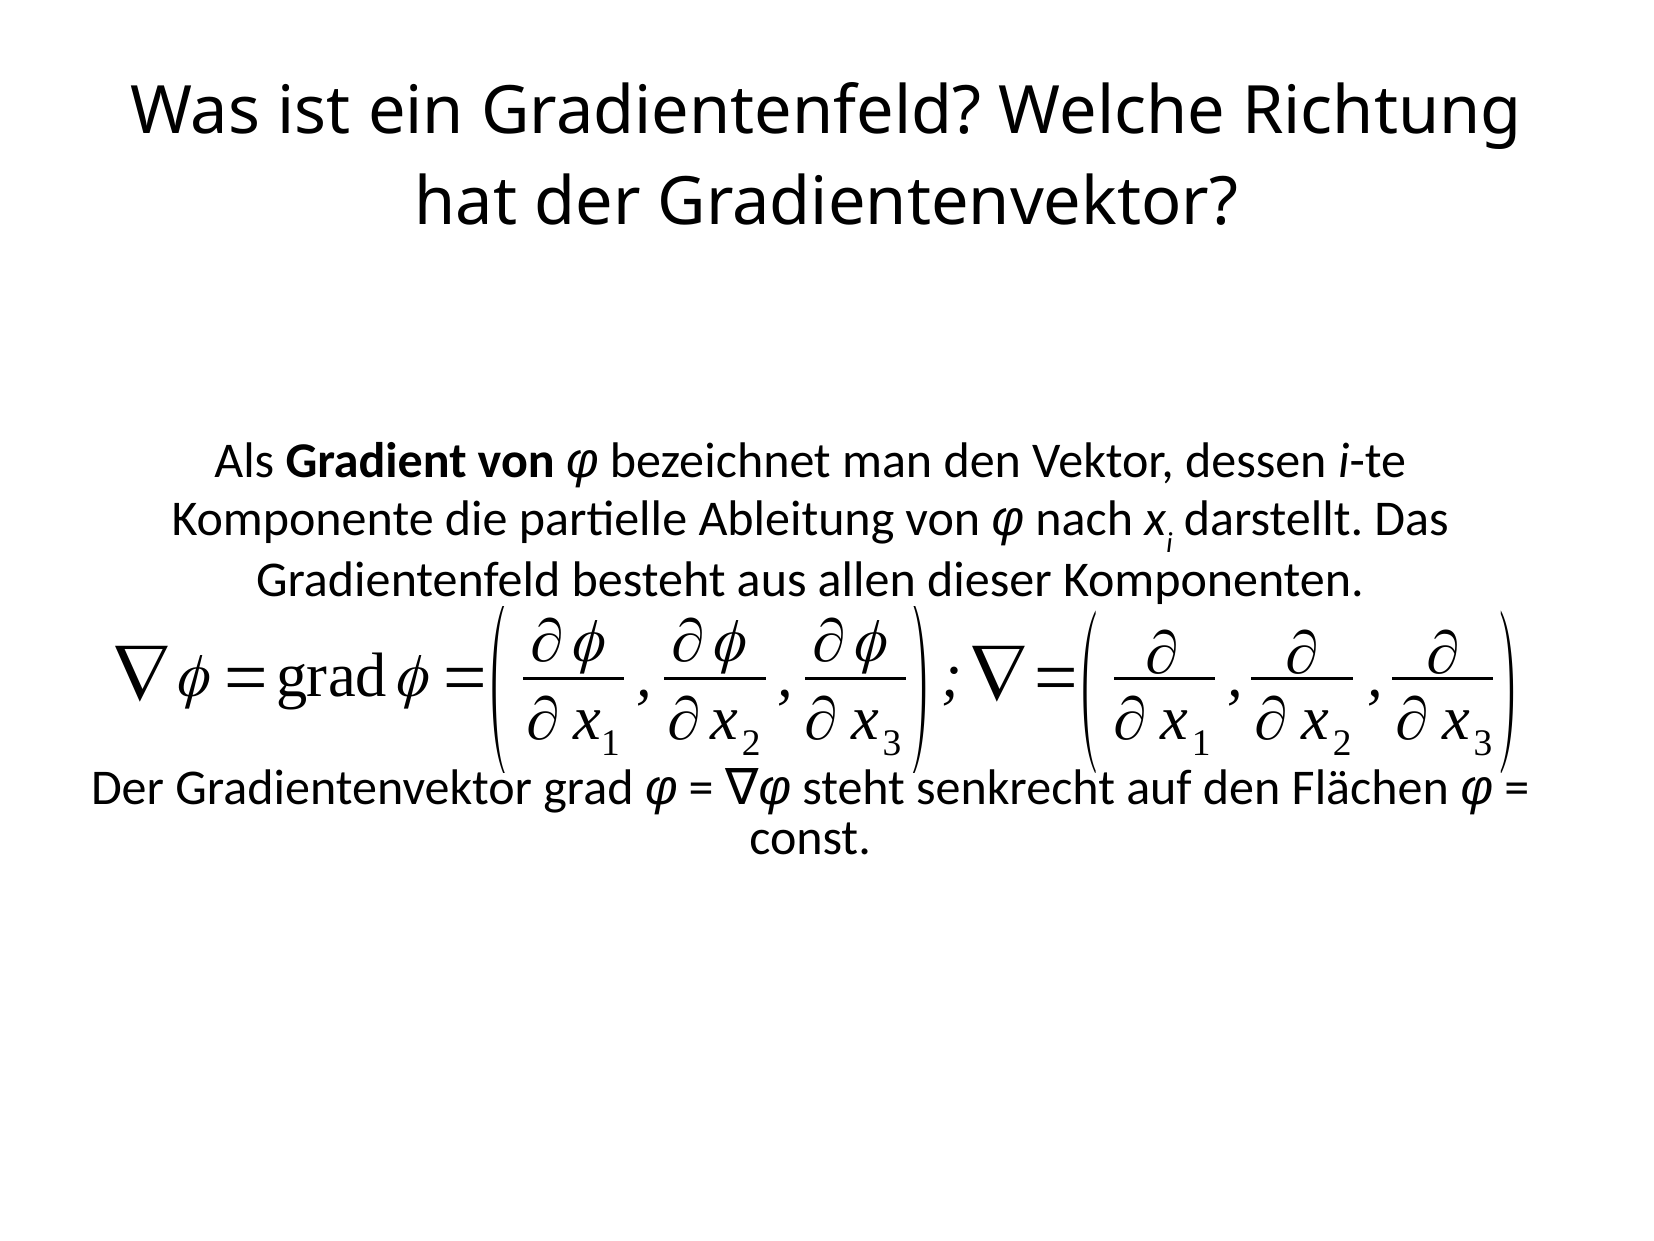

# Was ist ein Gradientenfeld? Welche Richtung hat der Gradientenvektor?
Als Gradient von φ bezeichnet man den Vektor, dessen i-te Komponente die partielle Ableitung von φ nach xi darstellt. Das Gradientenfeld besteht aus allen dieser Komponenten.
Der Gradientenvektor grad φ = ∇φ steht senkrecht auf den Flächen φ = const.